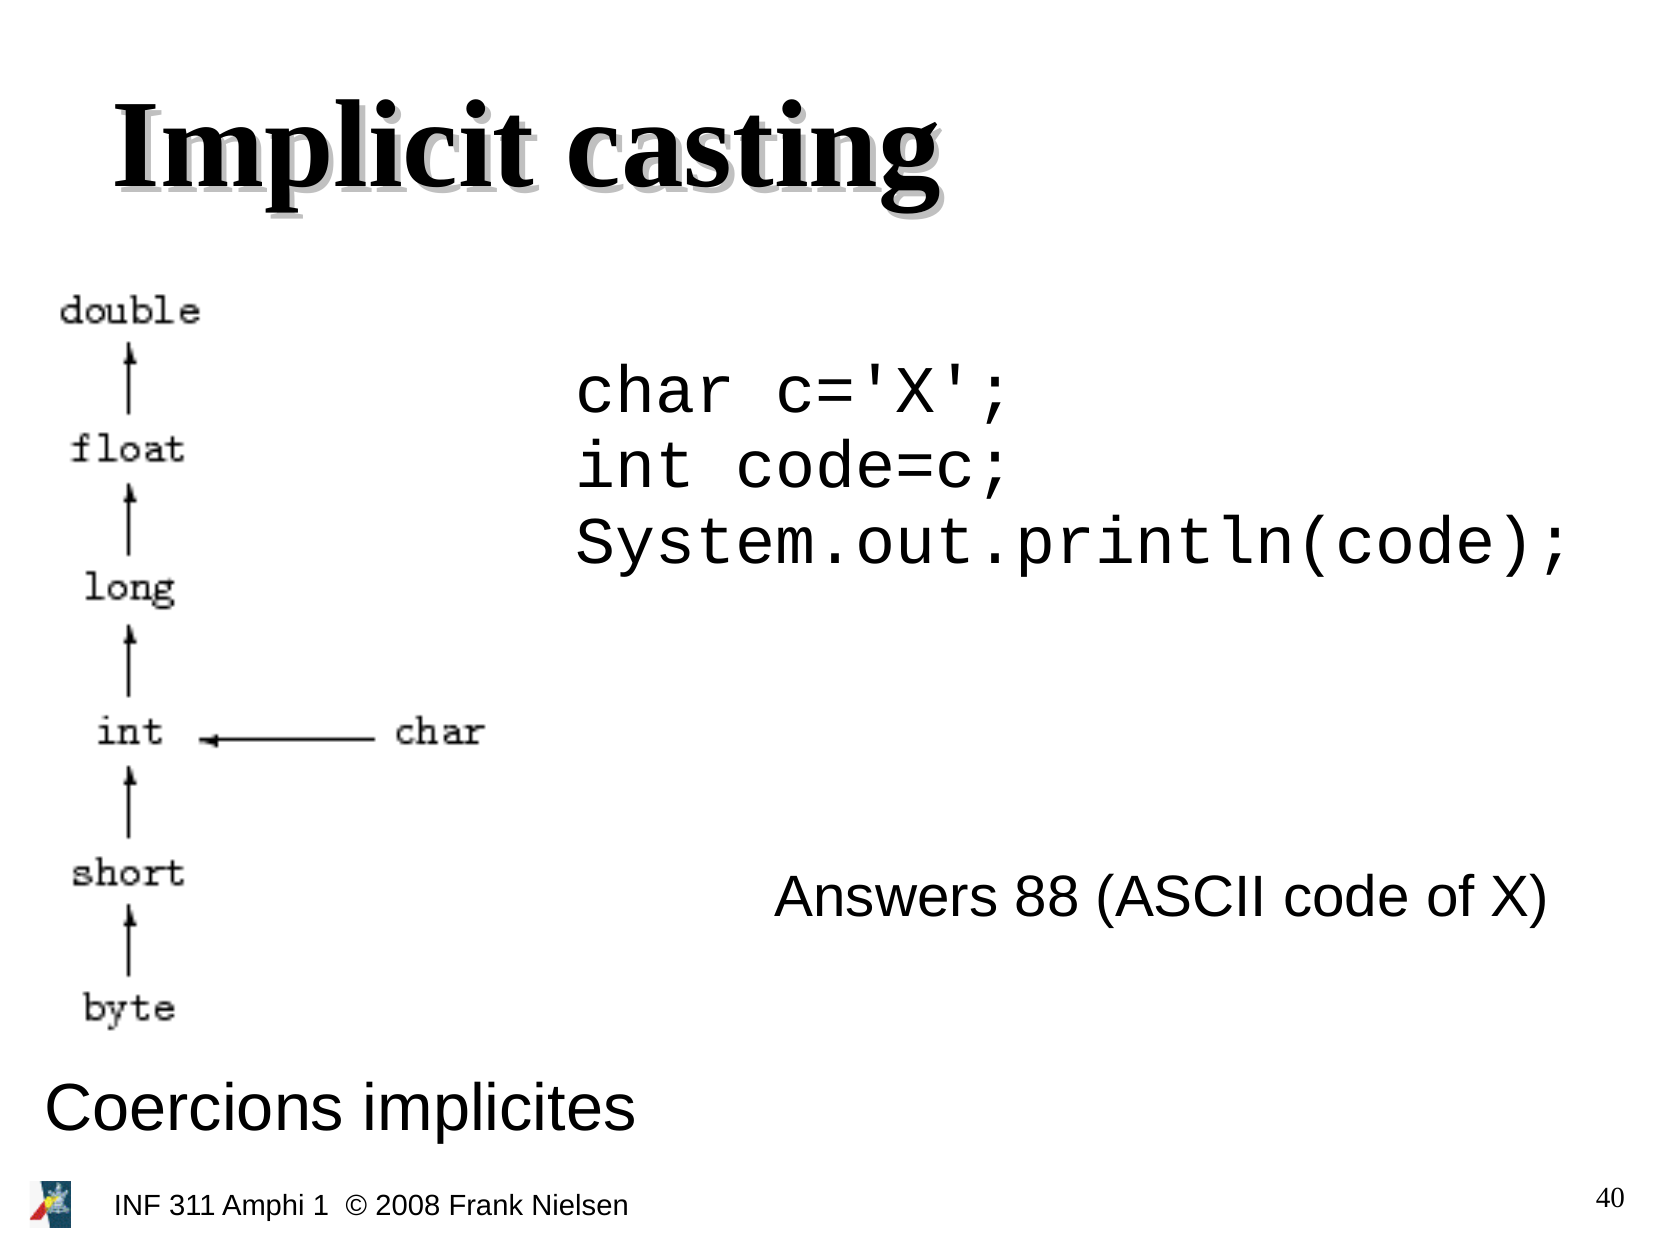

Implicit casting
char c='X';
int code=c;
System.out.println(code);
Answers 88 (ASCII code of X)
Coercions implicites
40